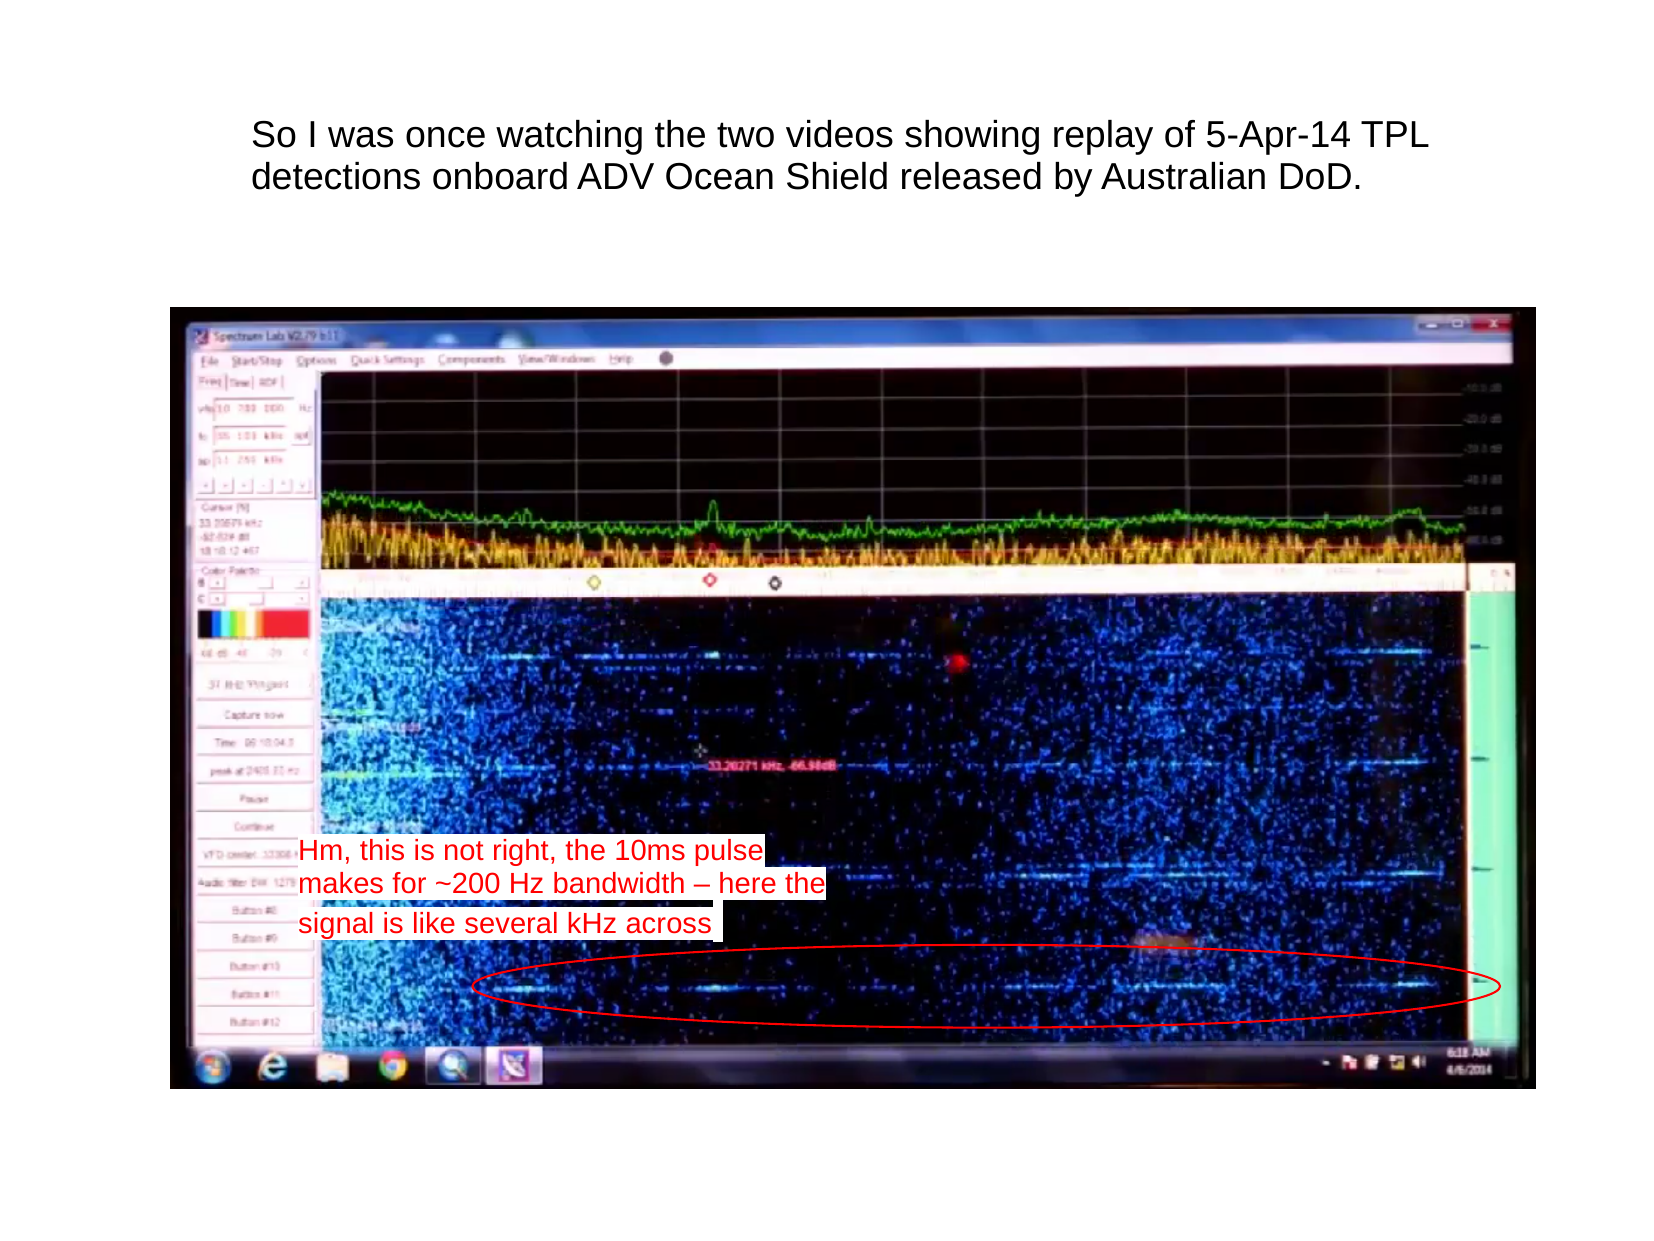

So I was once watching the two videos showing replay of 5-Apr-14 TPL detections onboard ADV Ocean Shield released by Australian DoD.
Hm, this is not right, the 10ms pulse makes for ~200 Hz bandwidth – here the signal is like several kHz across